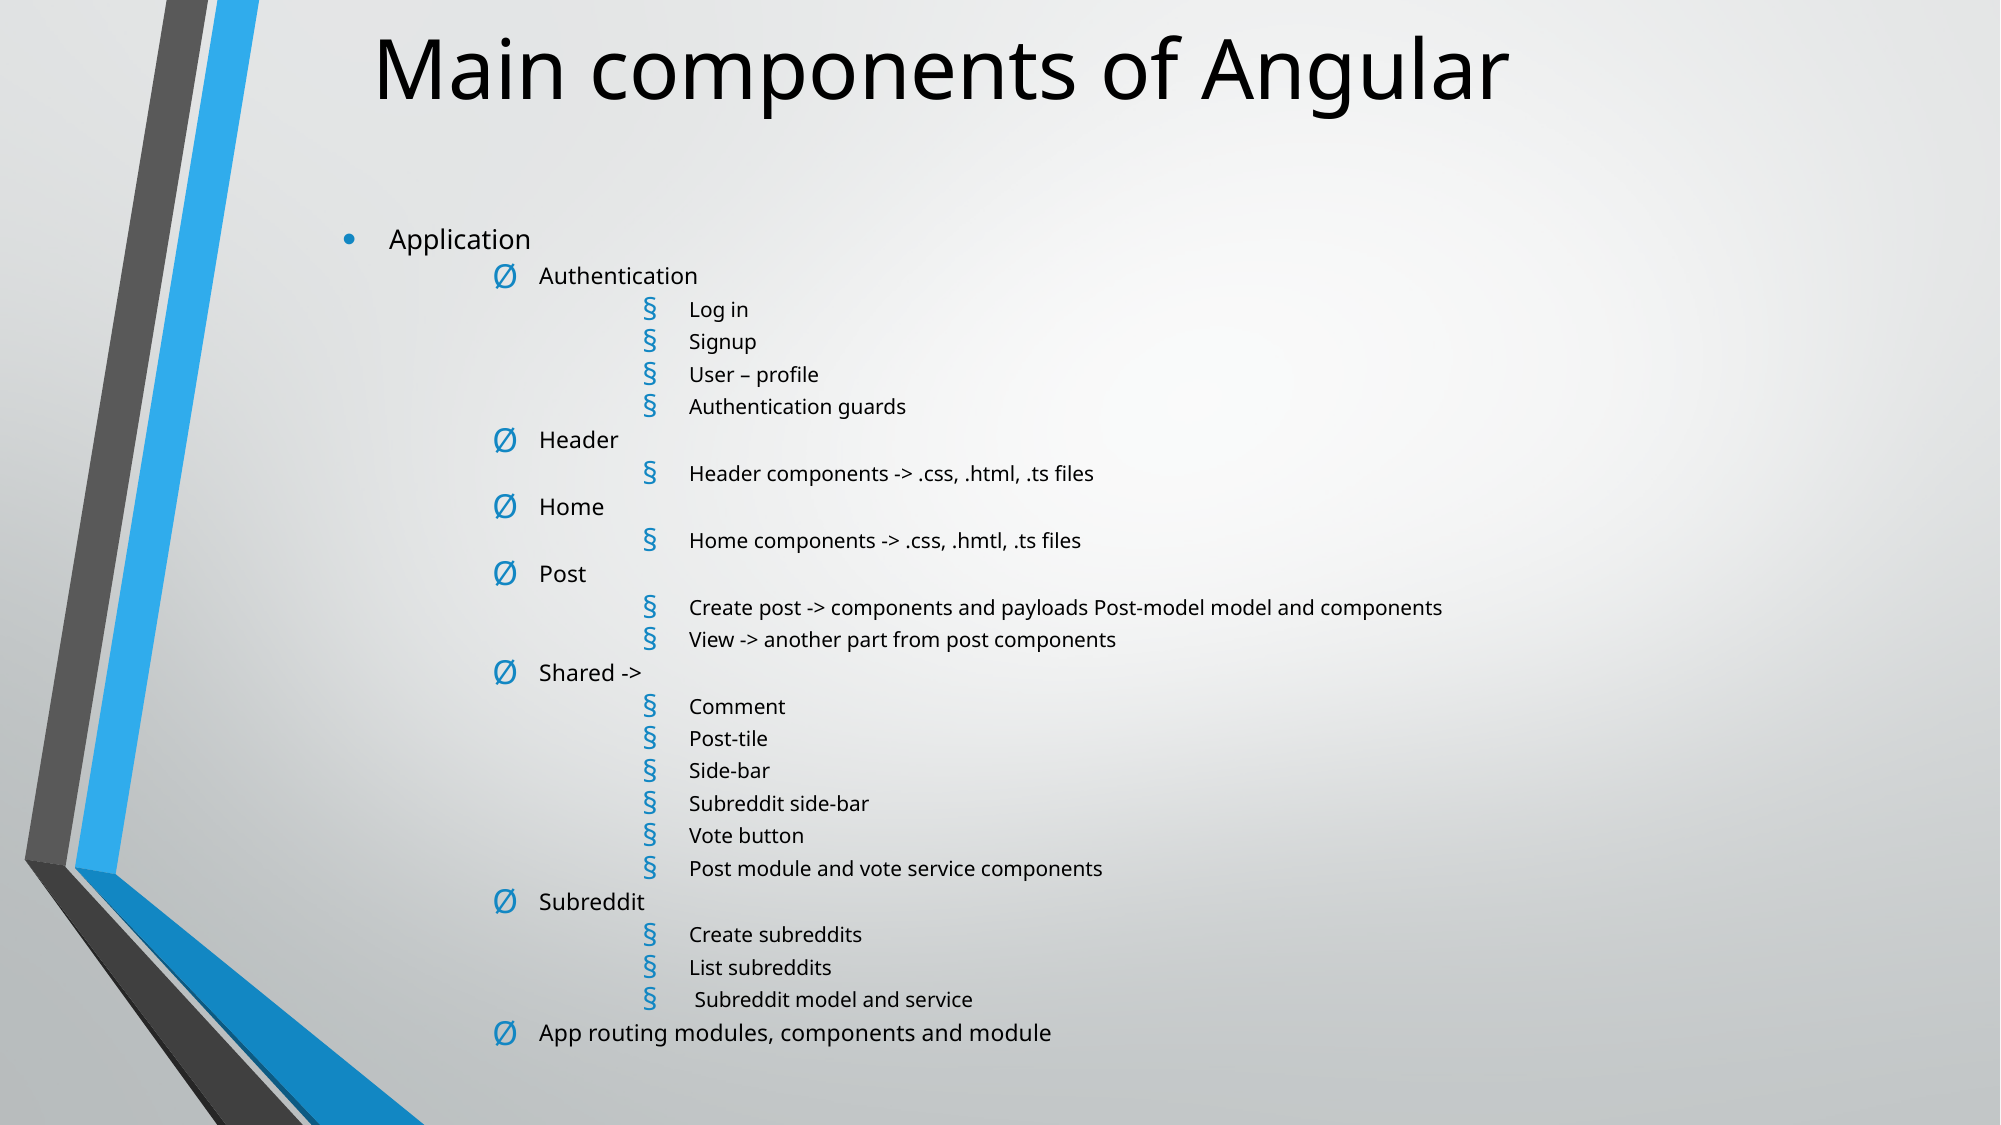

# Main components of Angular
Application
Authentication
Log in
Signup
User – profile
Authentication guards
Header
Header components -> .css, .html, .ts files
Home
Home components -> .css, .hmtl, .ts files
Post
Create post -> components and payloads Post-model model and components
View -> another part from post components
Shared ->
Comment
Post-tile
Side-bar
Subreddit side-bar
Vote button
Post module and vote service components
Subreddit
Create subreddits
List subreddits
 Subreddit model and service
App routing modules, components and module